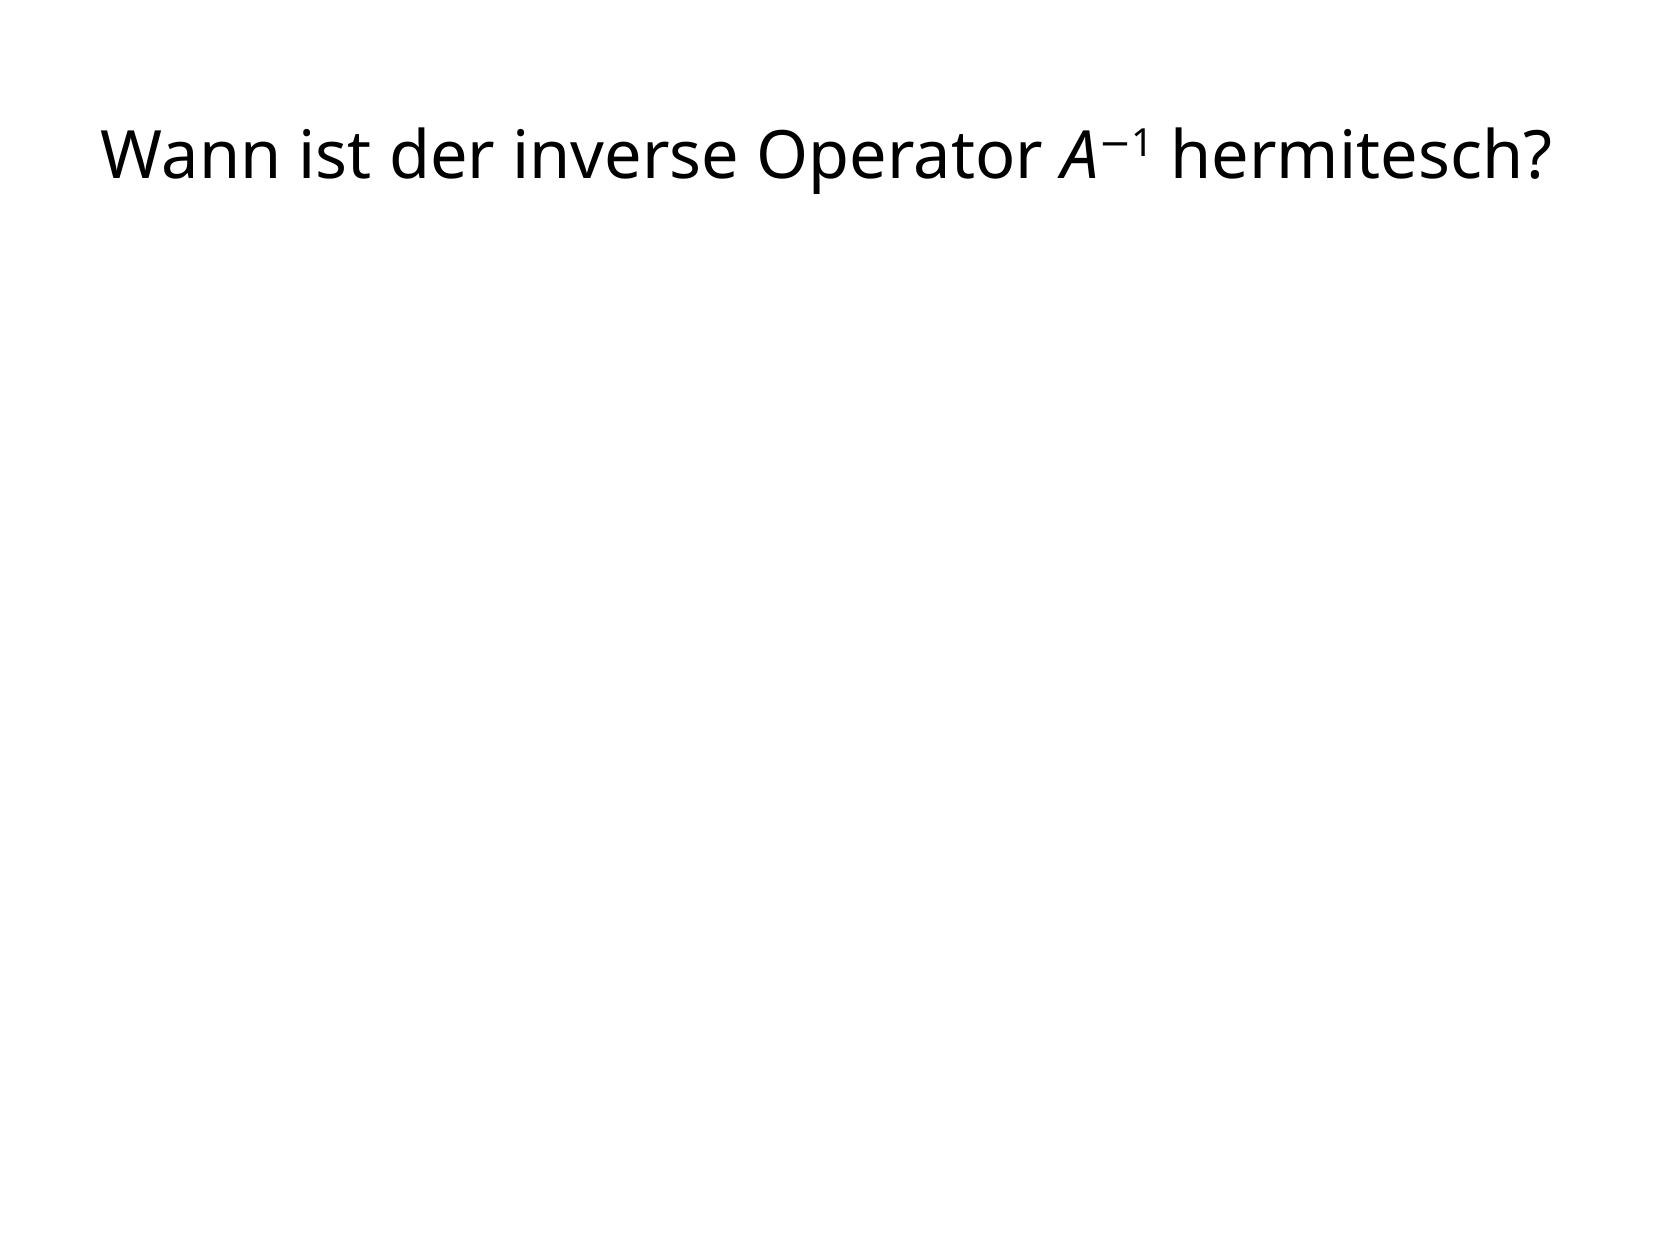

# Wann ist der inverse Operator A−1 hermitesch?